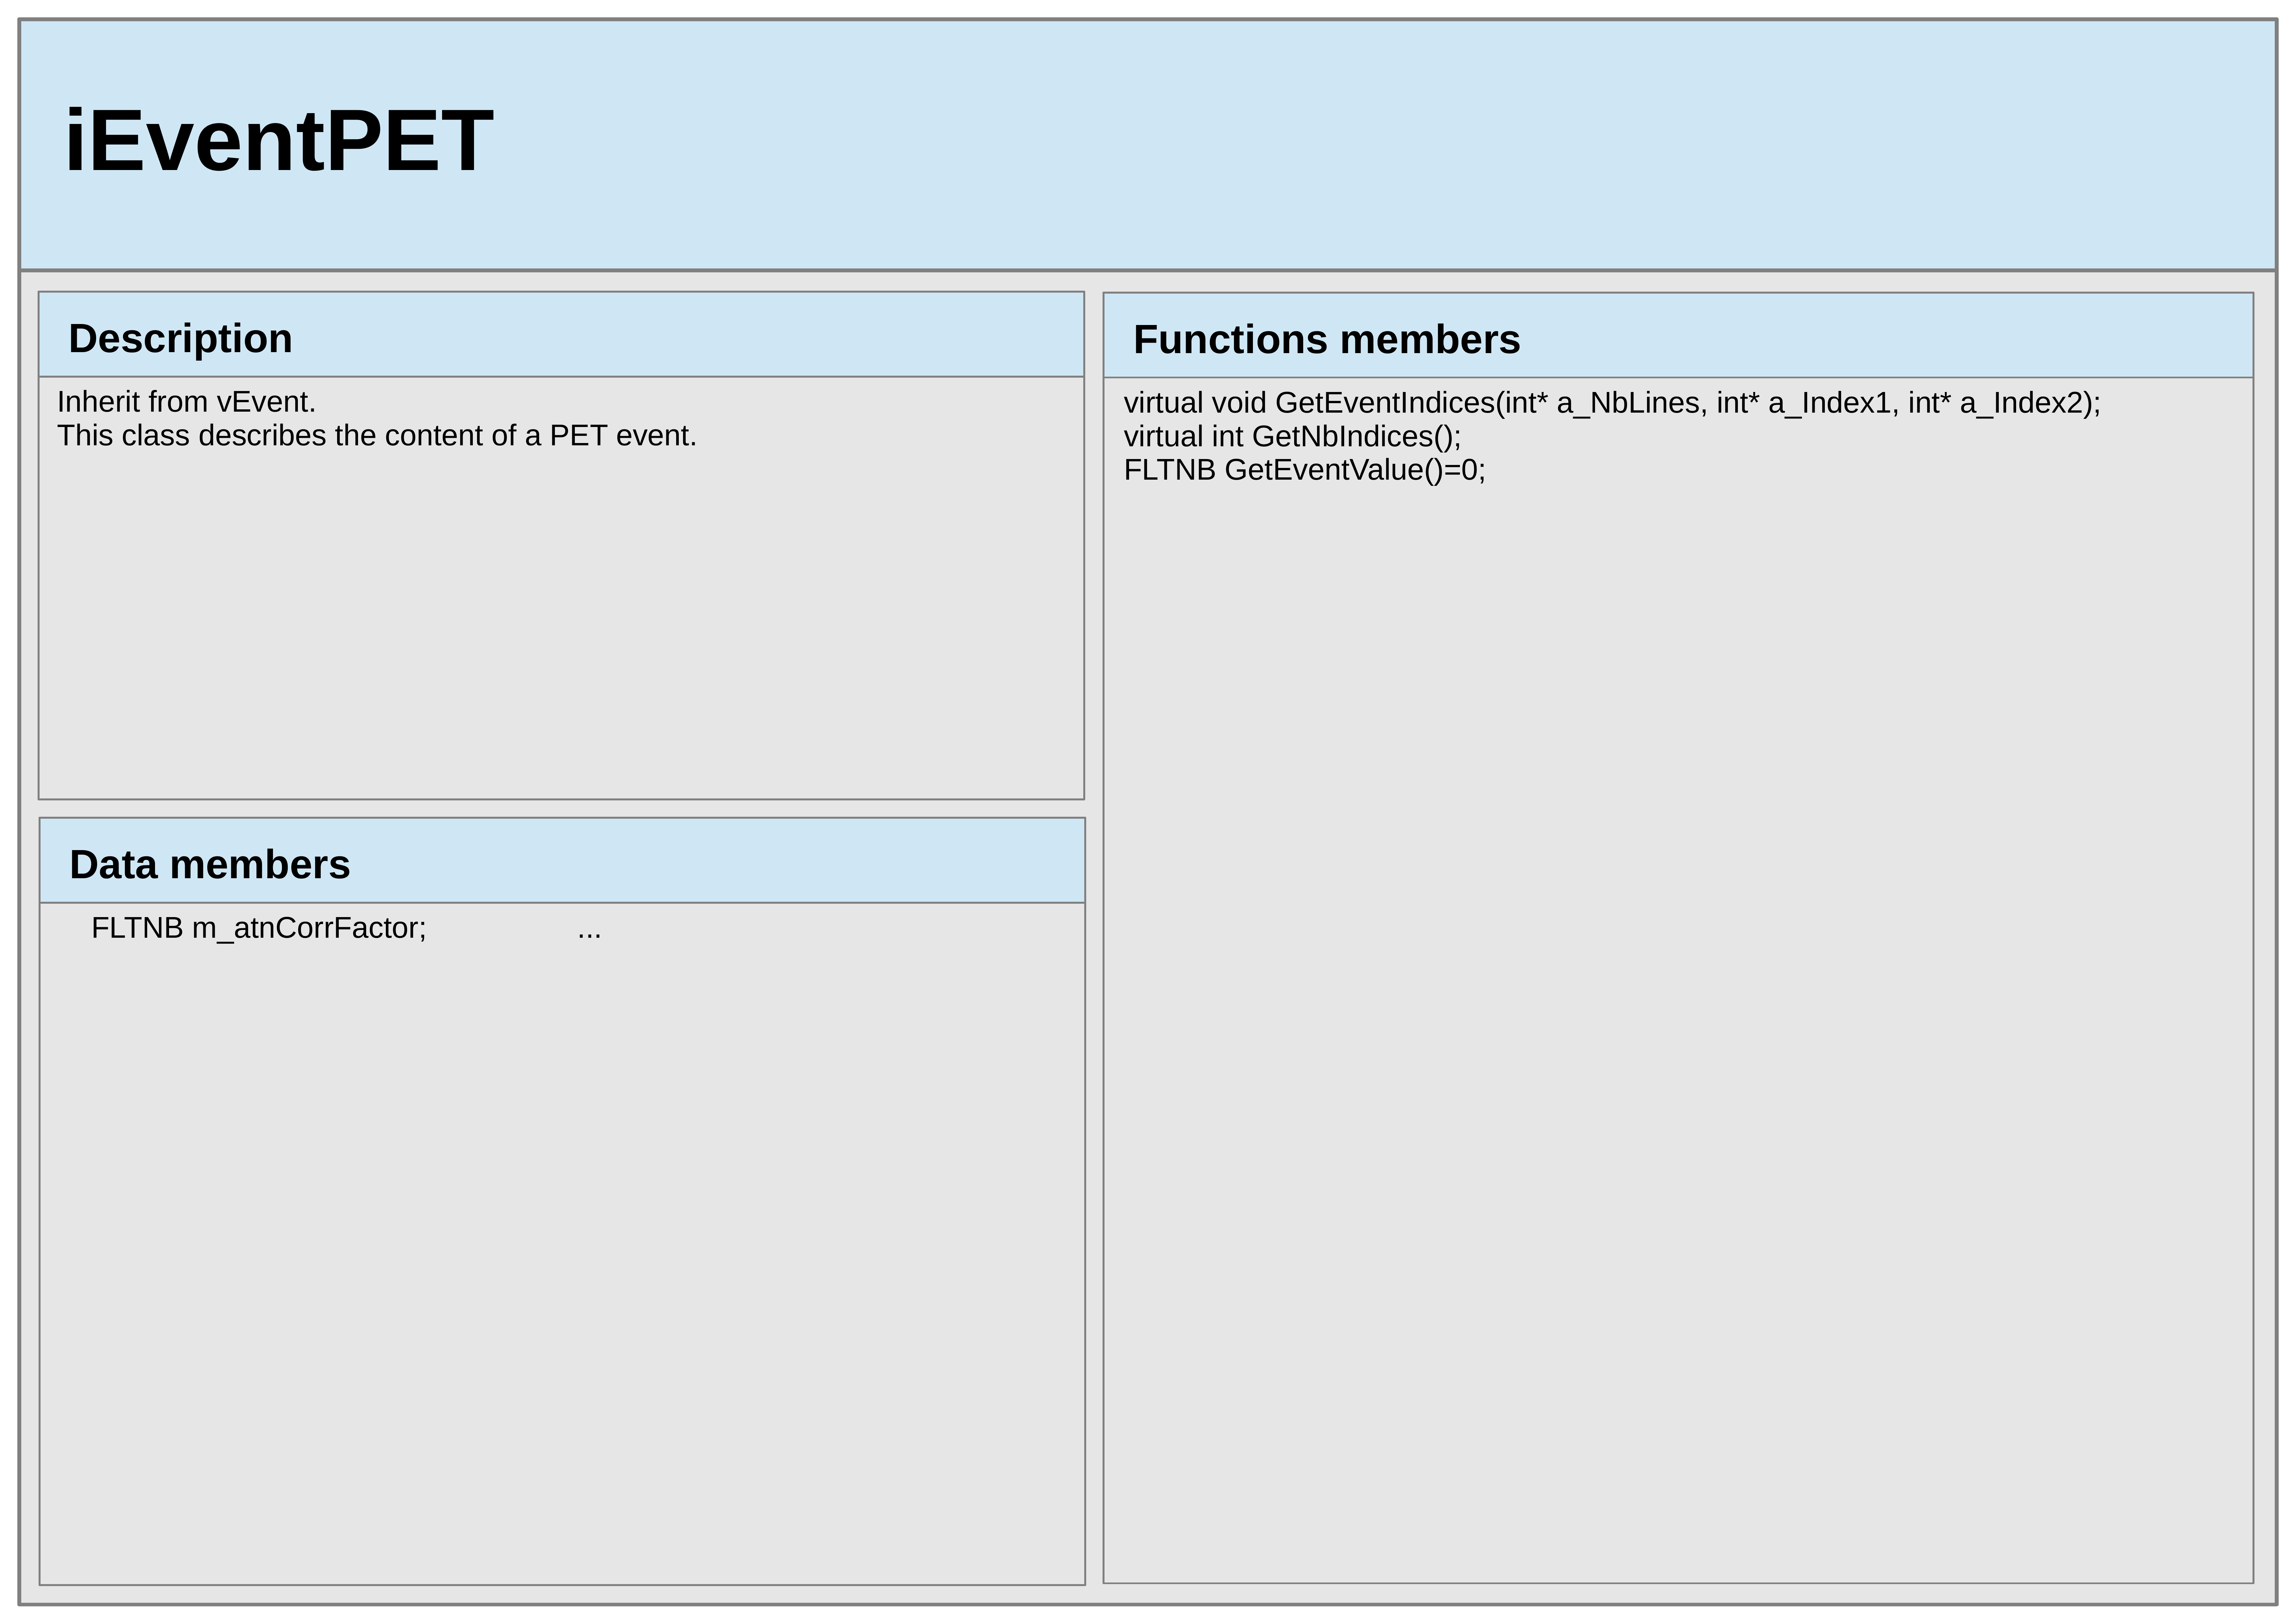

iEventPET
Description
Functions members
Inherit from vEvent.
This class describes the content of a PET event.
virtual void GetEventIndices(int* a_NbLines, int* a_Index1, int* a_Index2);
virtual int GetNbIndices();
FLTNB GetEventValue()=0;
Data members
 FLTNB m_atnCorrFactor;
...